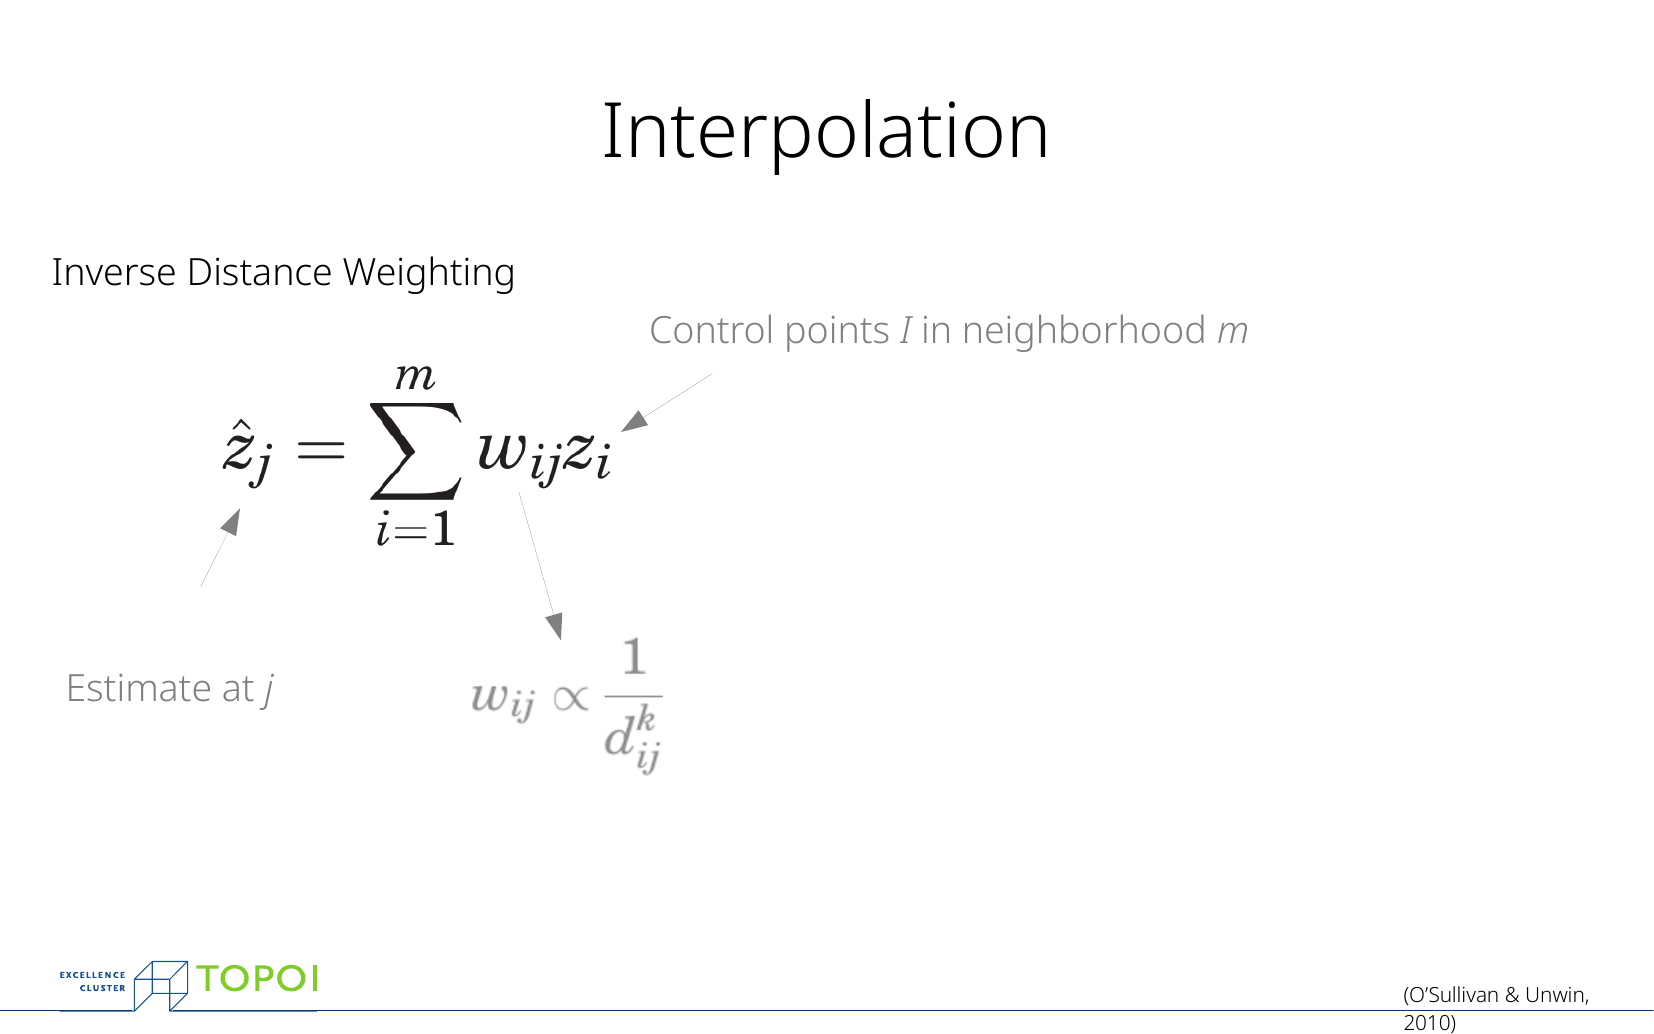

# Interpolation
Inverse Distance Weighting
Control points I in neighborhood m
Estimate at j
(O’Sullivan & Unwin, 2010)